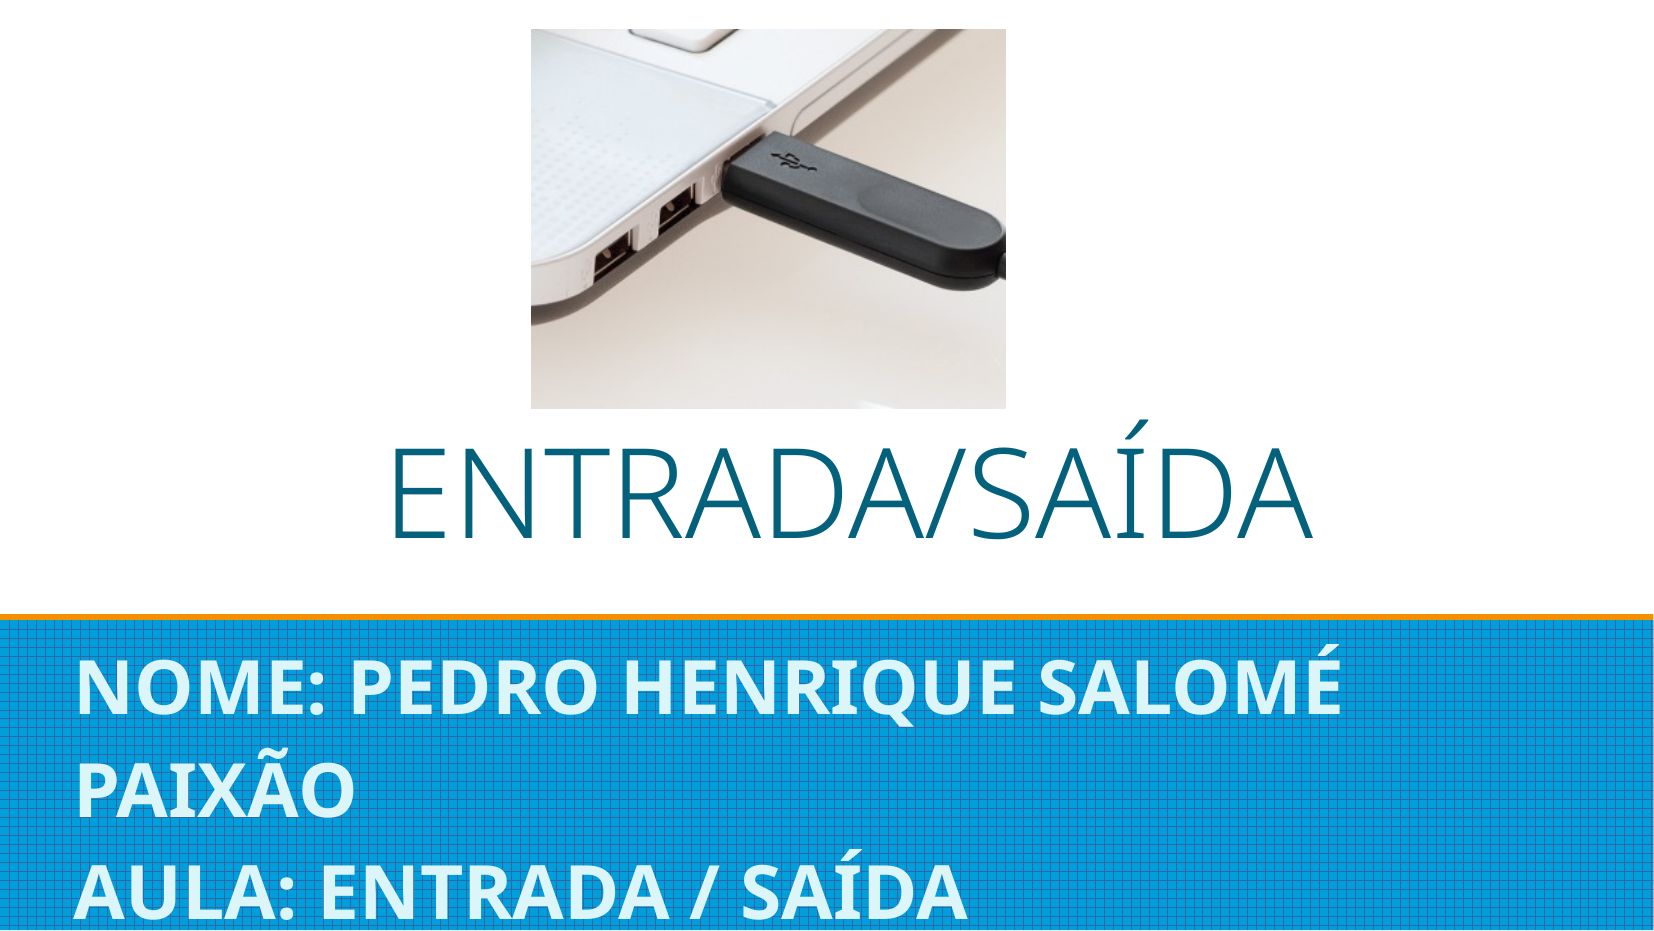

# ENTRADA/SAÍDA
NOME: PEDRO HENRIQUE SALOMÉ PAIXÃO
AULA: ENTRADA / SAÍDA